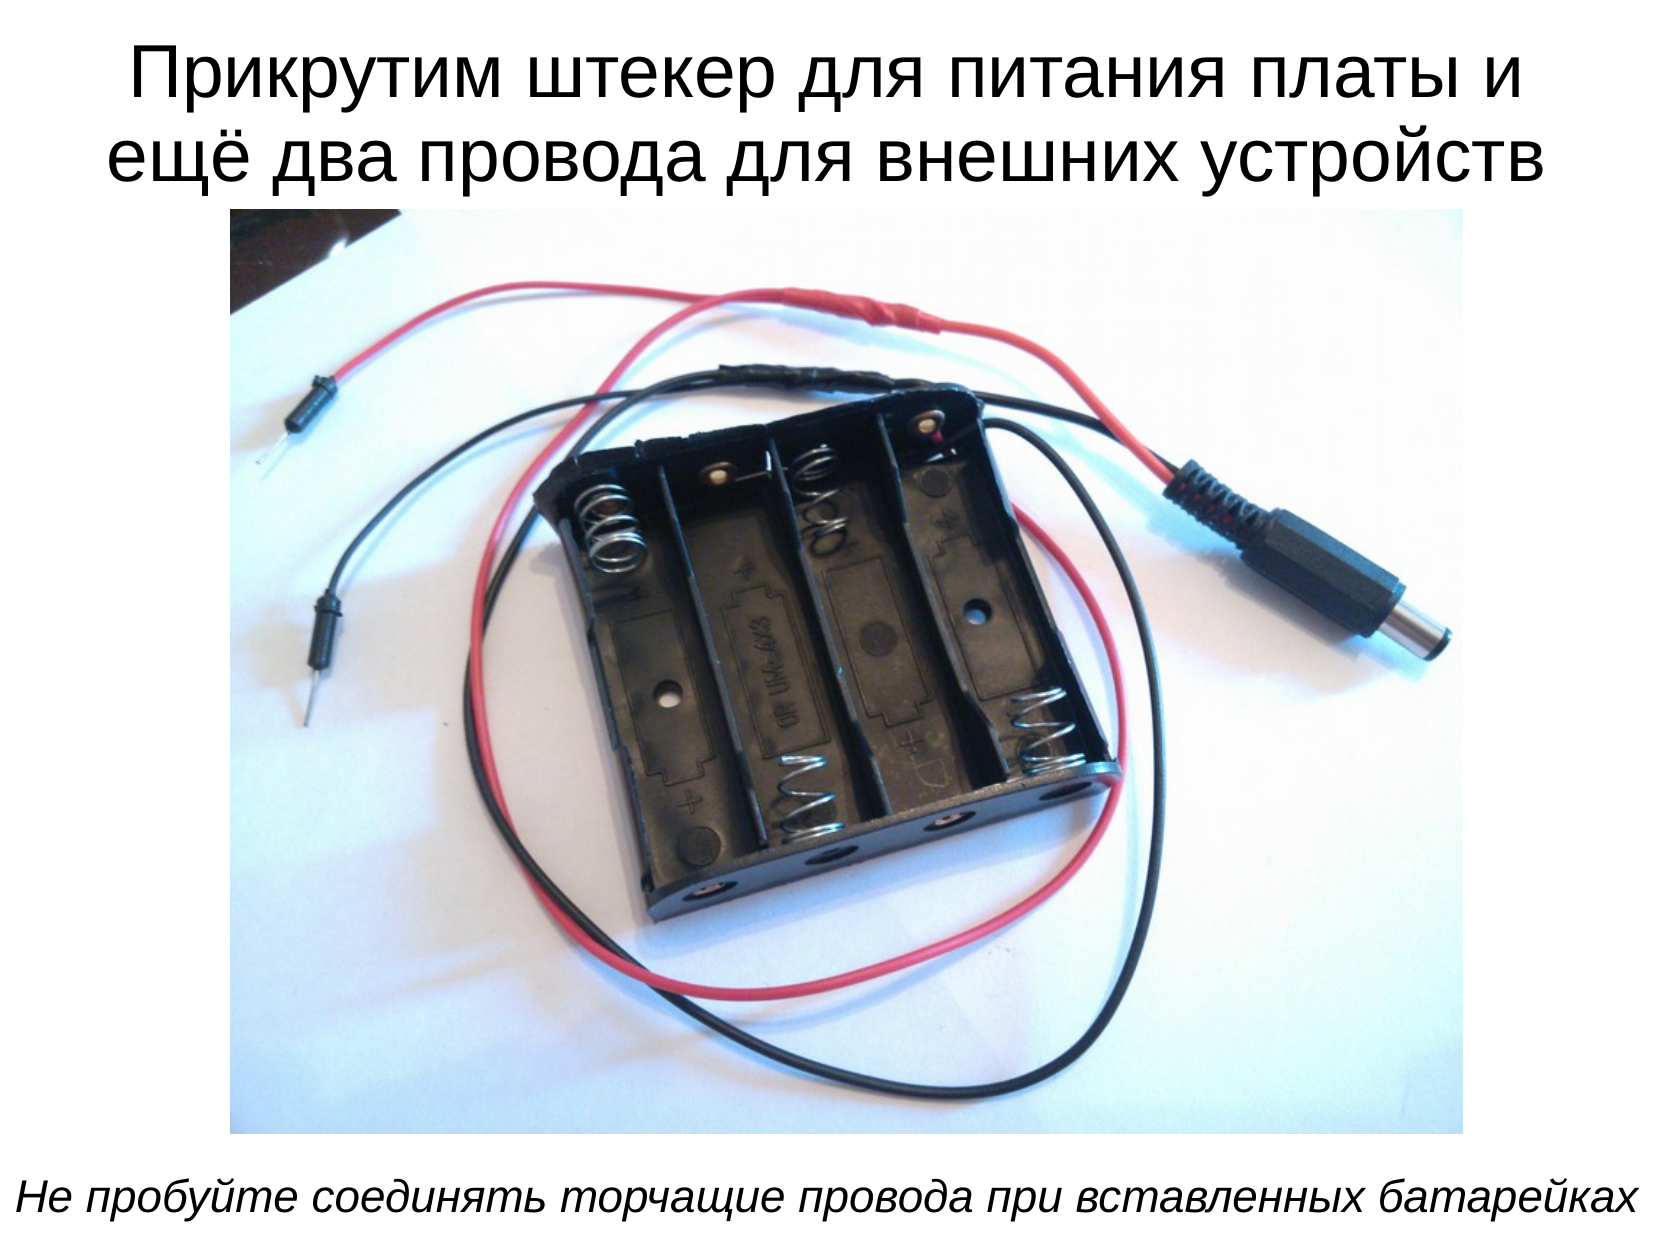

# Прикрутим штекер для питания платы и ещё два провода для внешних устройств
Не пробуйте соединять торчащие провода при вставленных батарейках